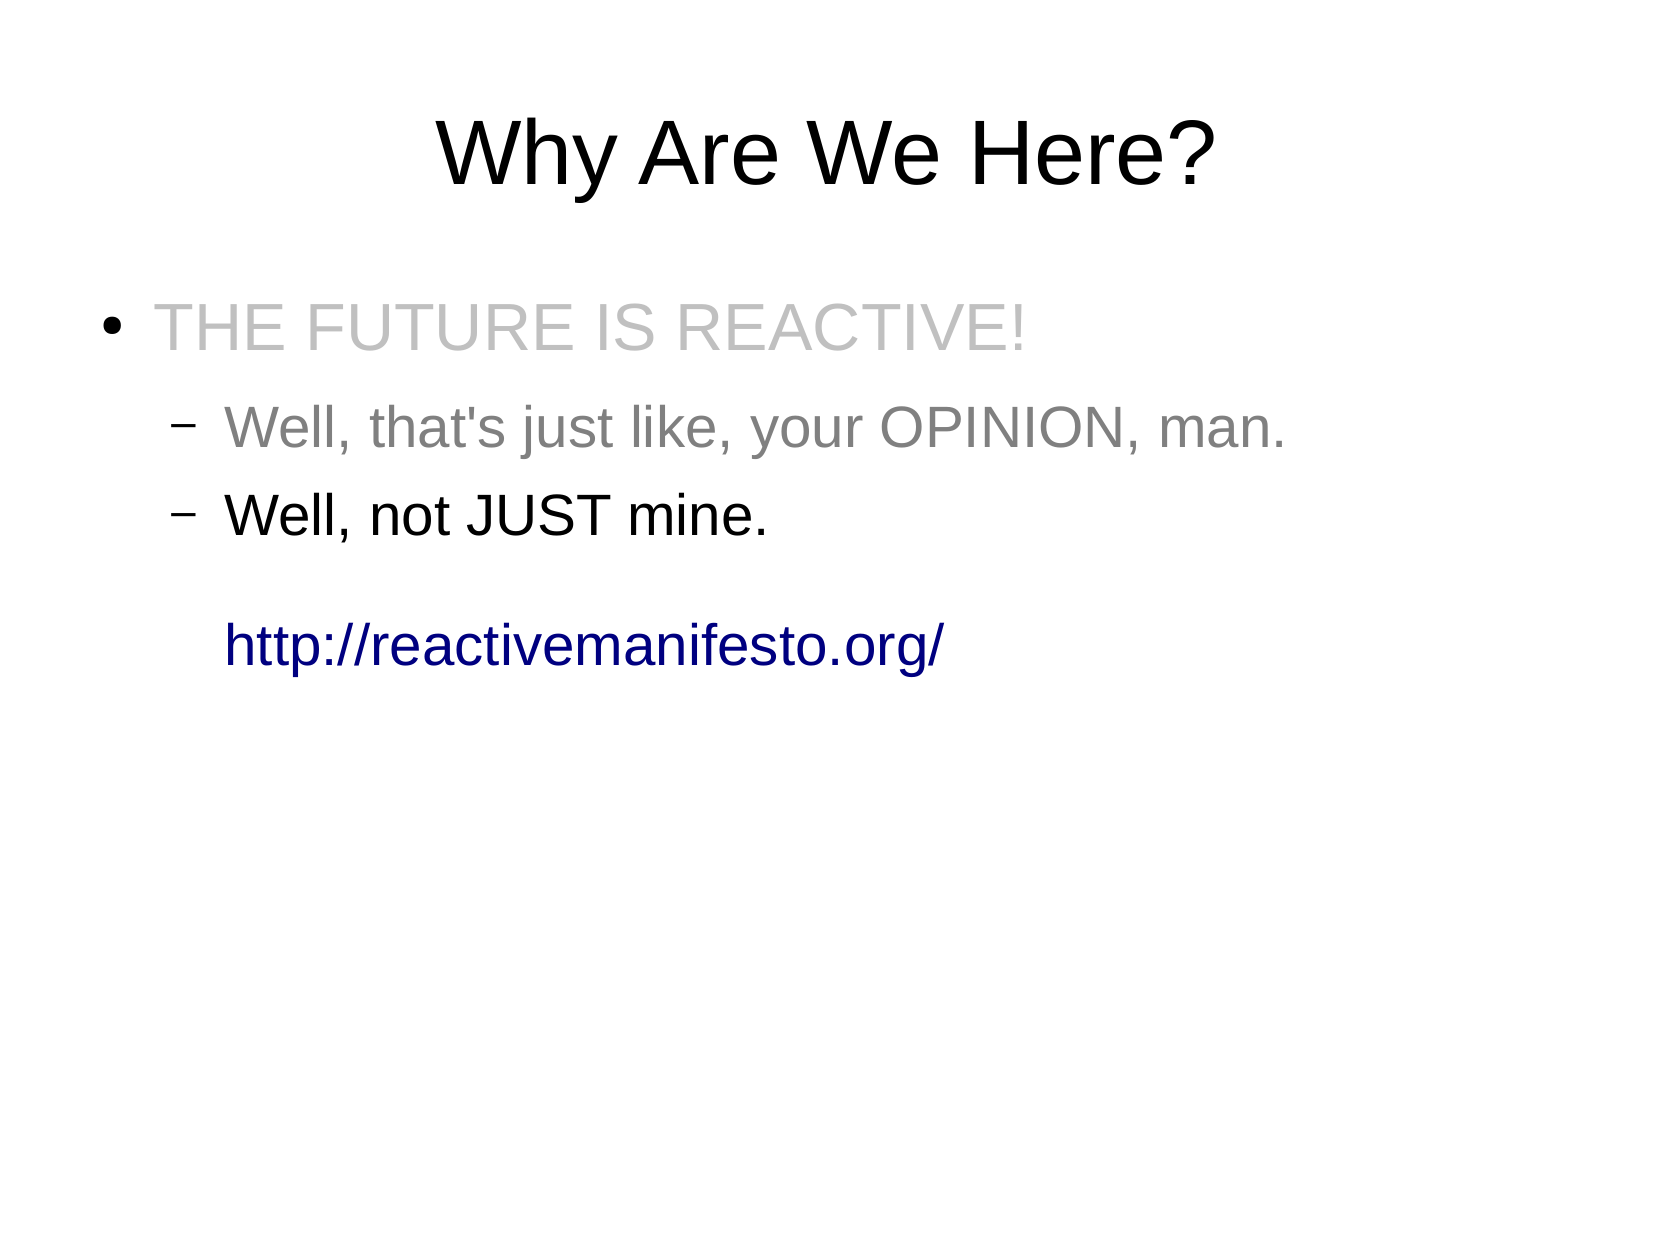

# Why Are We Here?
THE FUTURE IS REACTIVE!
Well, that's just like, your OPINION, man.
Well, not JUST mine.
http://reactivemanifesto.org/